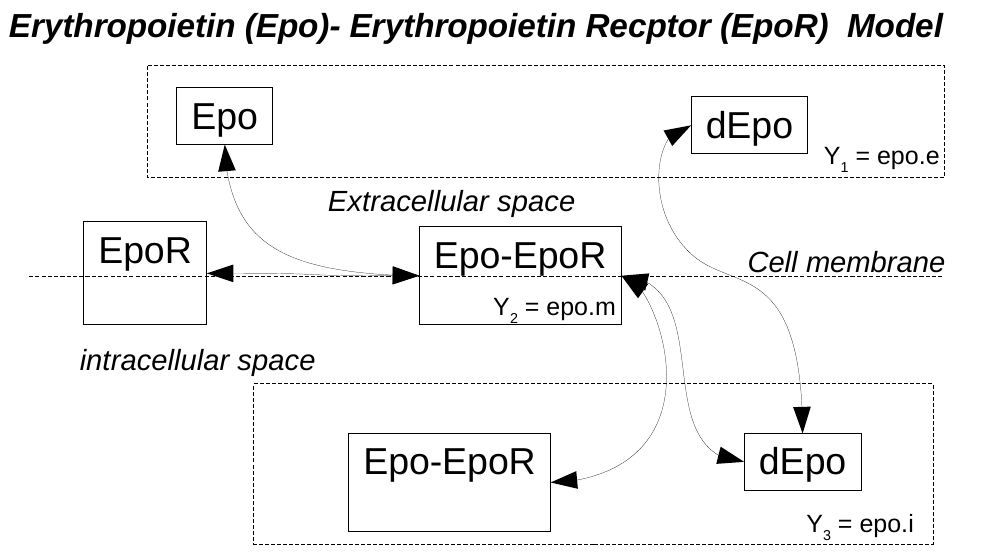

Erythropoietin (Epo)- Erythropoietin Recptor (EpoR) Model
Epo
dEpo
Y1 = epo.e
Extracellular space
EpoR
Epo-EpoR
Cell membrane
Y2 = epo.m
intracellular space
Epo-EpoR
dEpo
Y3 = epo.i